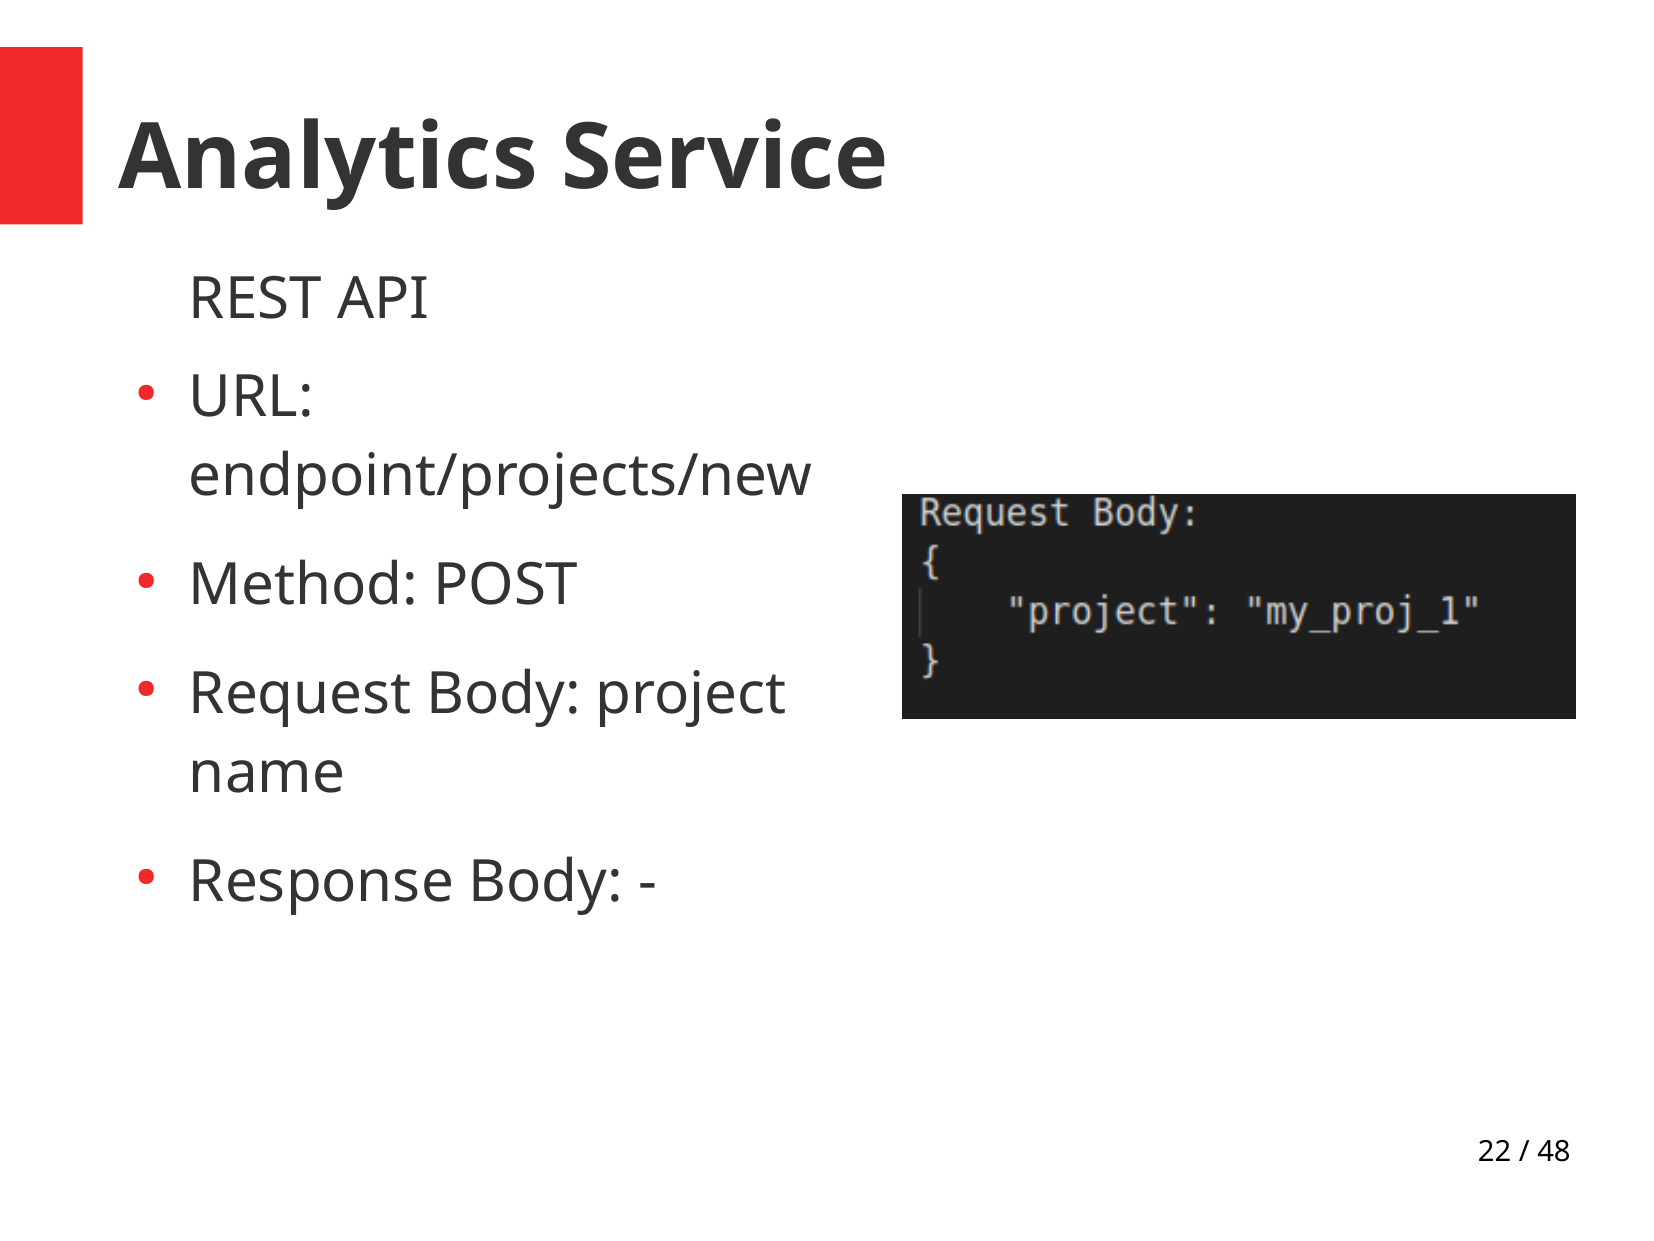

# Analytics Service
REST API
URL: endpoint/projects/new
Method: POST
Request Body: project name
Response Body: -
22